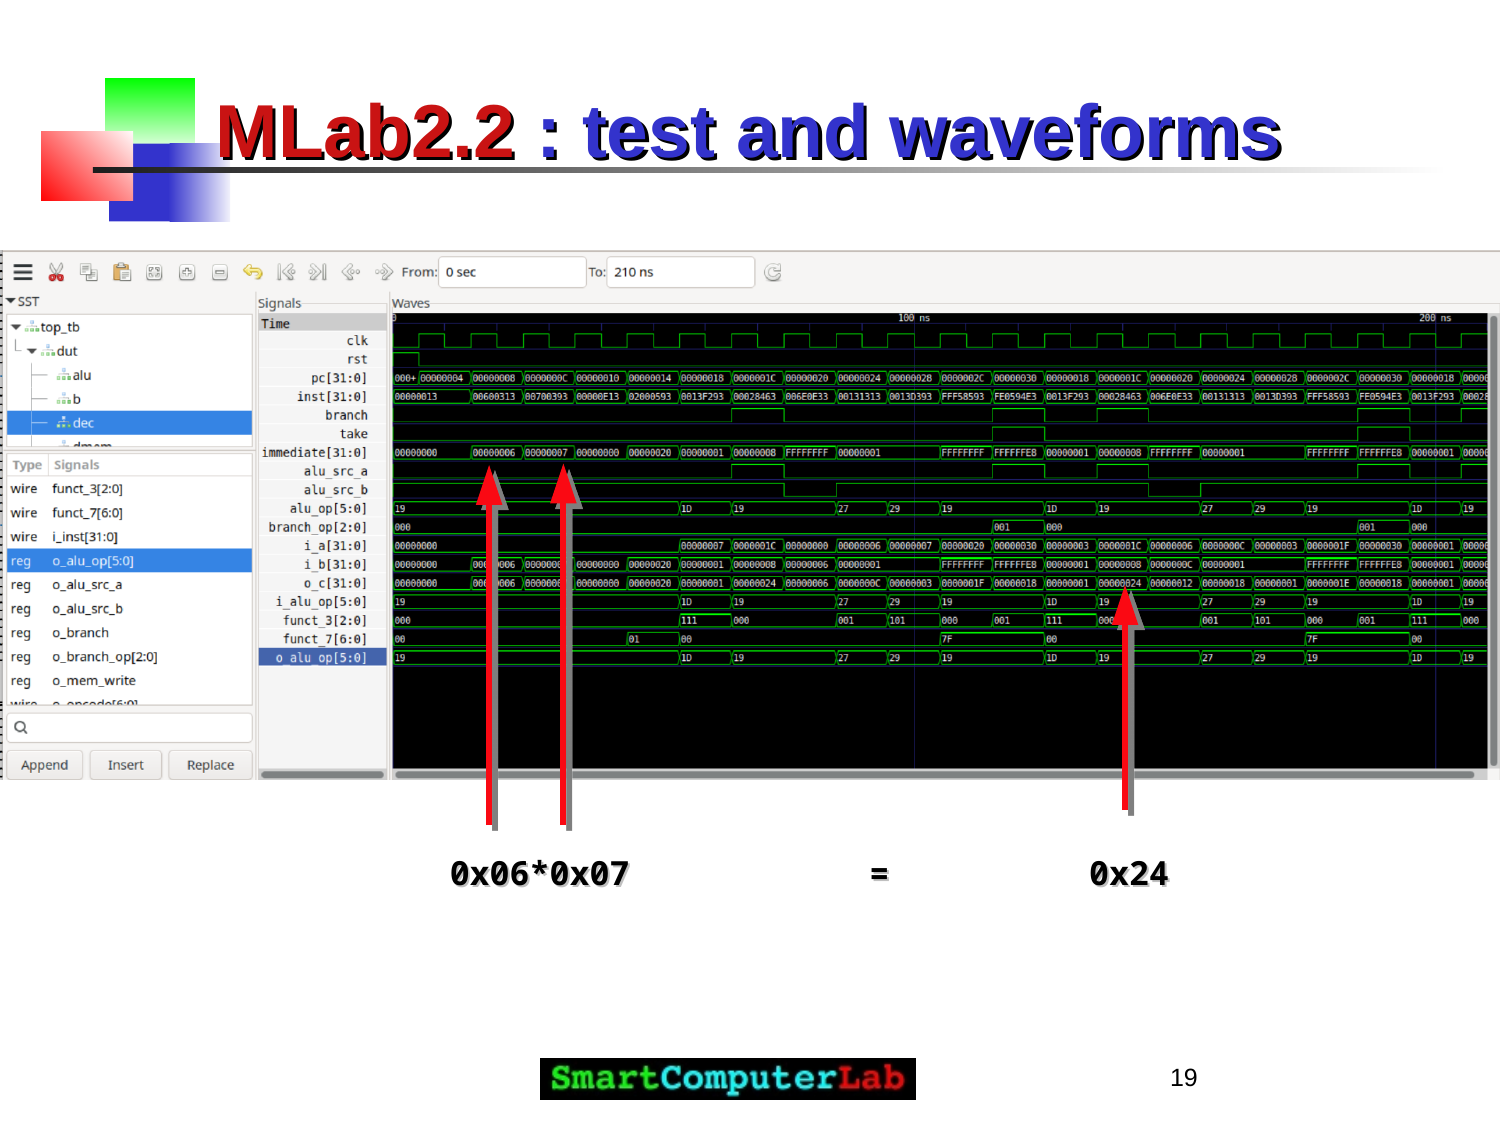

# MLab2.2 : test and waveforms
0x06*0x07 = 0x24
19